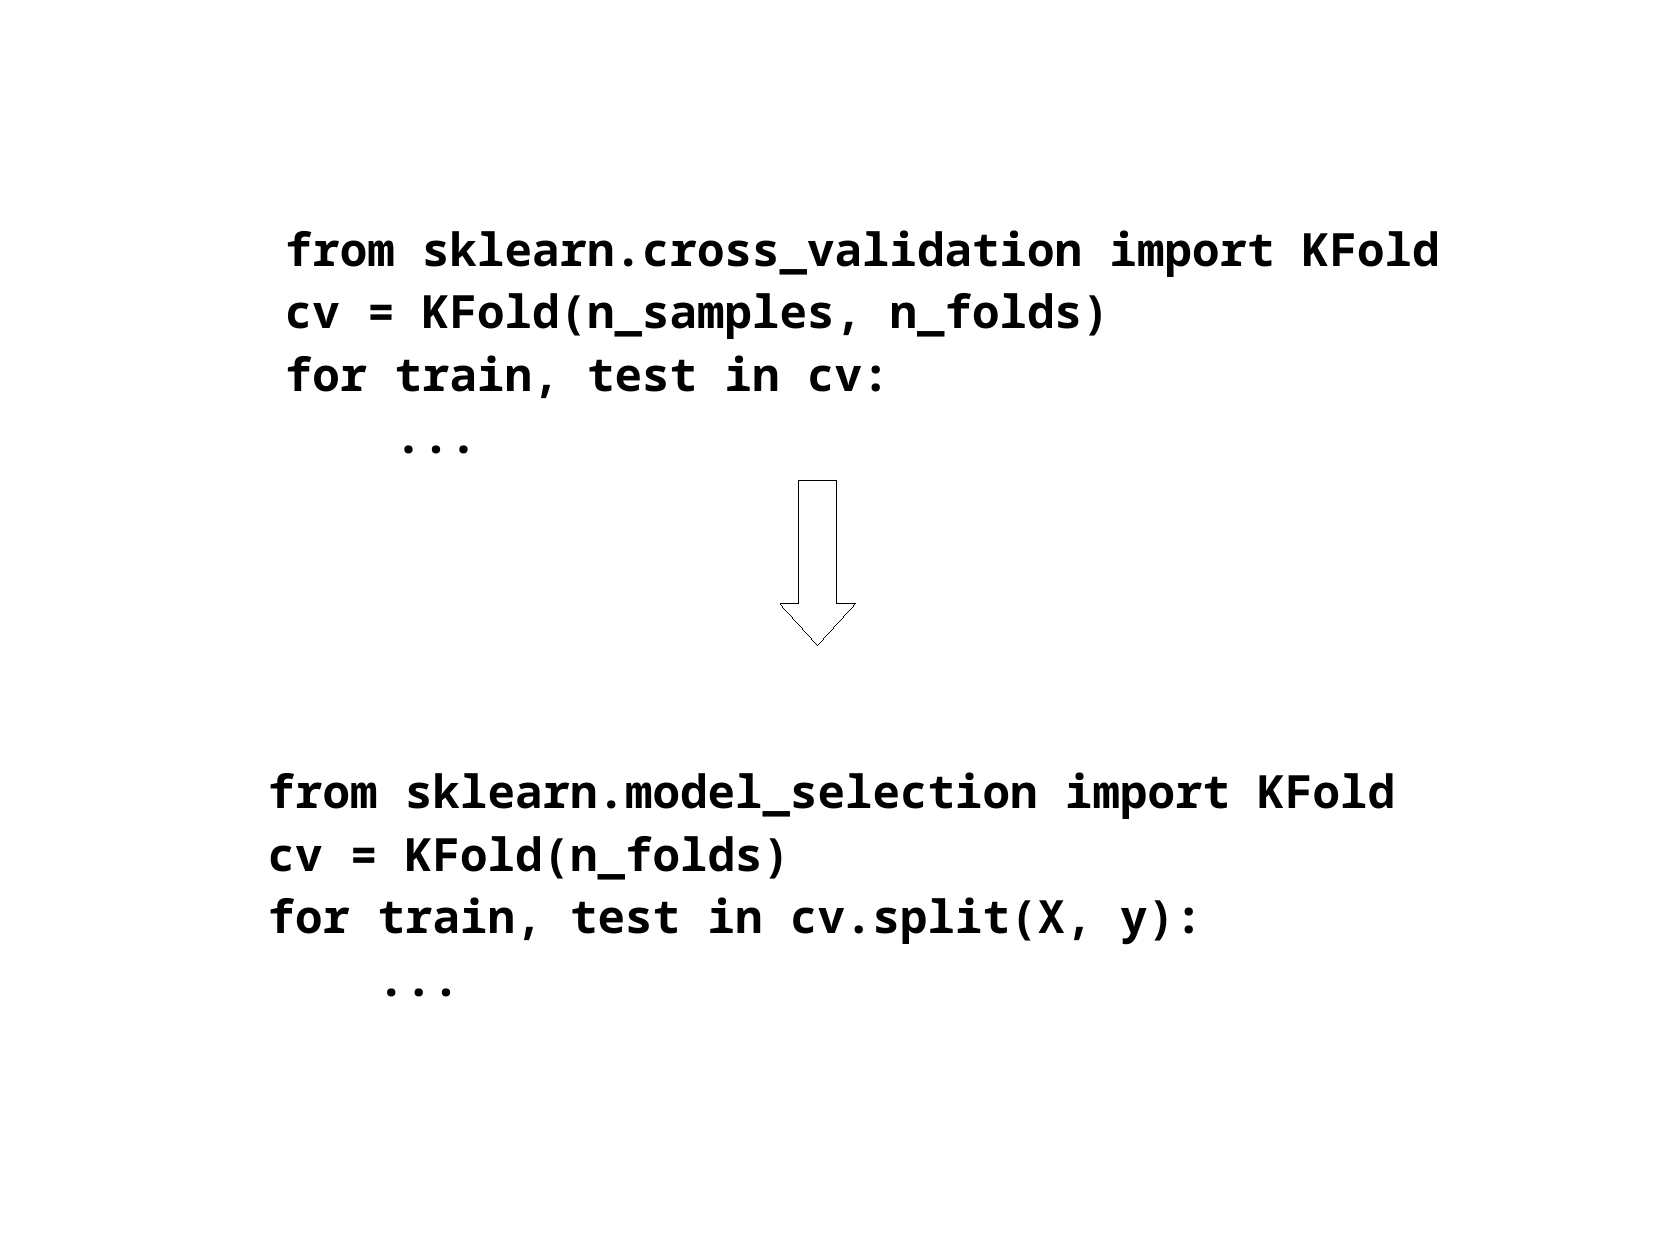

from sklearn.cross_validation import KFold
cv = KFold(n_samples, n_folds)
for train, test in cv:
 ...
from sklearn.model_selection import KFold
cv = KFold(n_folds)
for train, test in cv.split(X, y):
 ...